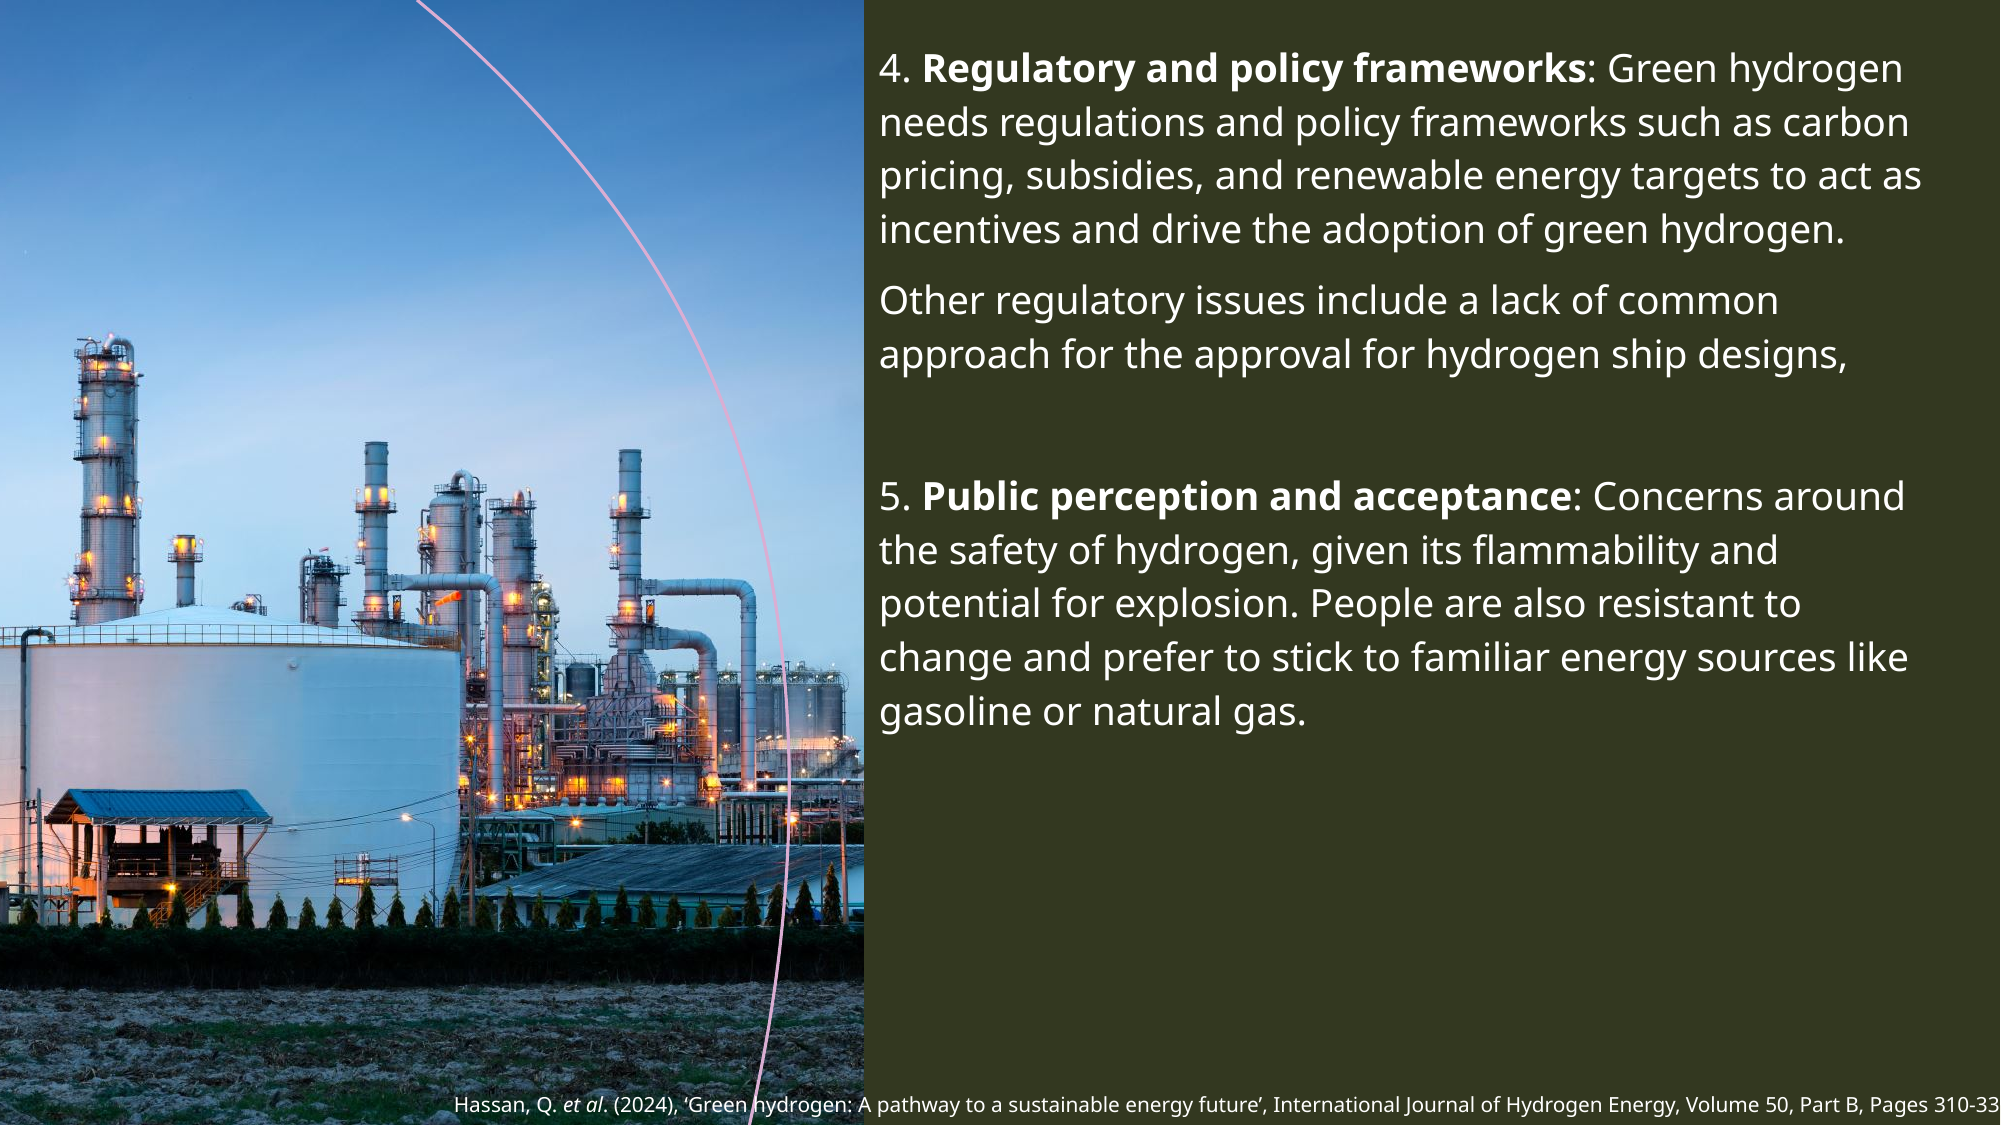

# 4. Regulatory and policy frameworks: Green hydrogen needs regulations and policy frameworks such as carbon pricing, subsidies, and renewable energy targets to act as incentives and drive the adoption of green hydrogen.
Other regulatory issues include a lack of common approach for the approval for hydrogen ship designs,
5. Public perception and acceptance: Concerns around the safety of hydrogen, given its flammability and potential for explosion. People are also resistant to change and prefer to stick to familiar energy sources like gasoline or natural gas.
Hassan, Q. et al. (2024), ‘Green hydrogen: A pathway to a sustainable energy future’, International Journal of Hydrogen Energy, Volume 50, Part B, Pages 310-333